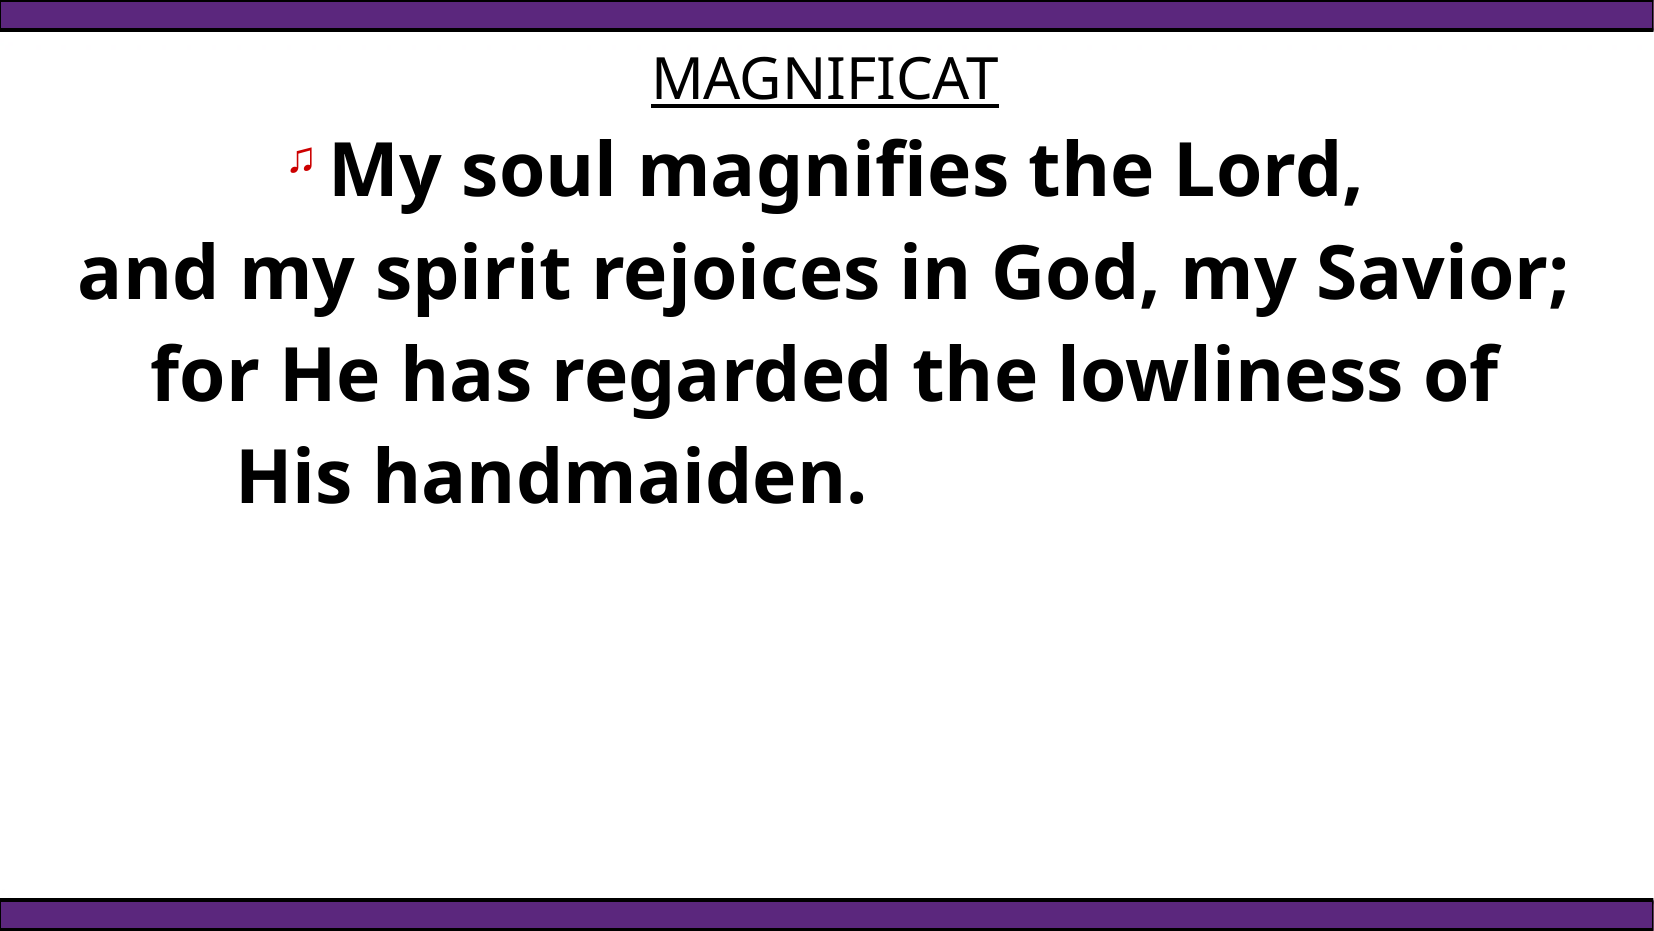

MAGNIFICAT
♫ My soul magnifies the Lord,
and my spirit rejoices in God, my Savior;
for He has regarded the lowliness of
His handmaiden.